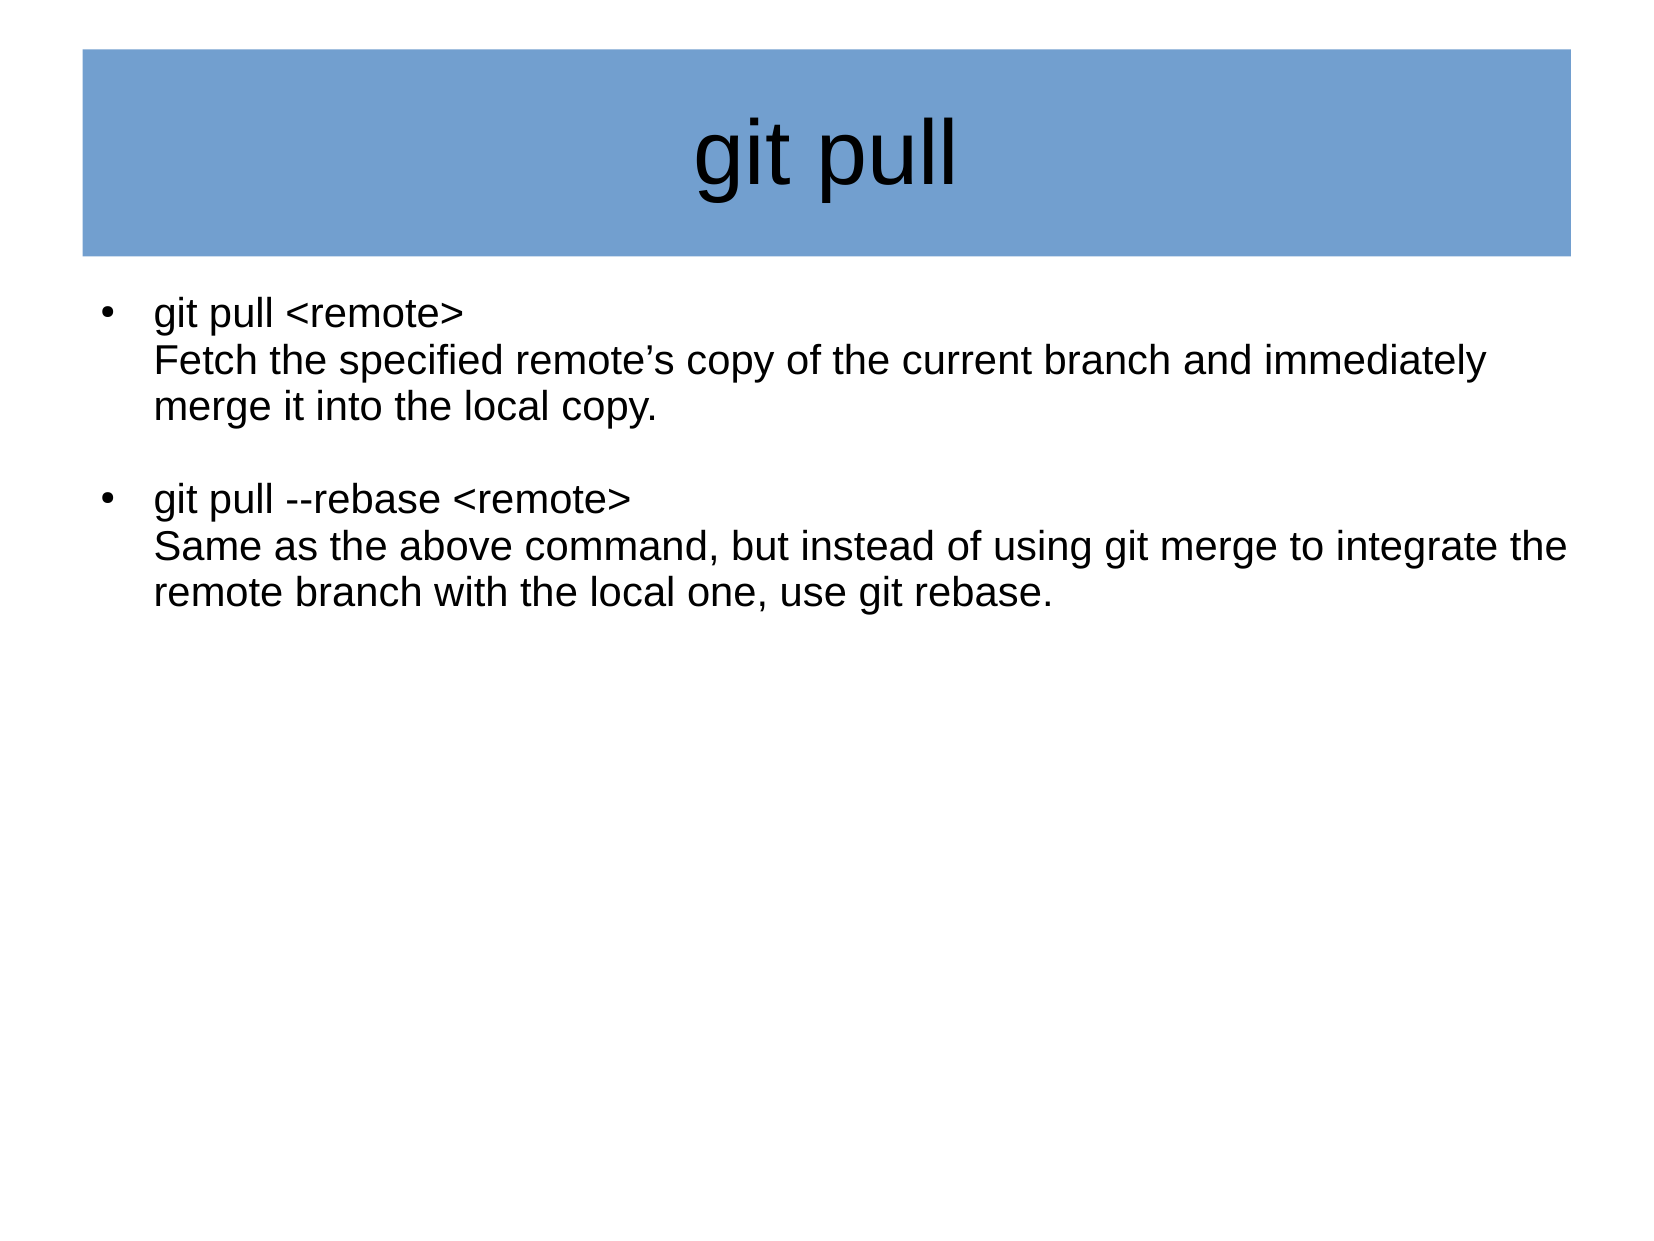

# git pull
git pull <remote>
Fetch the specified remote’s copy of the current branch and immediately merge it into the local copy.
git pull --rebase <remote>
Same as the above command, but instead of using git merge to integrate the remote branch with the local one, use git rebase.